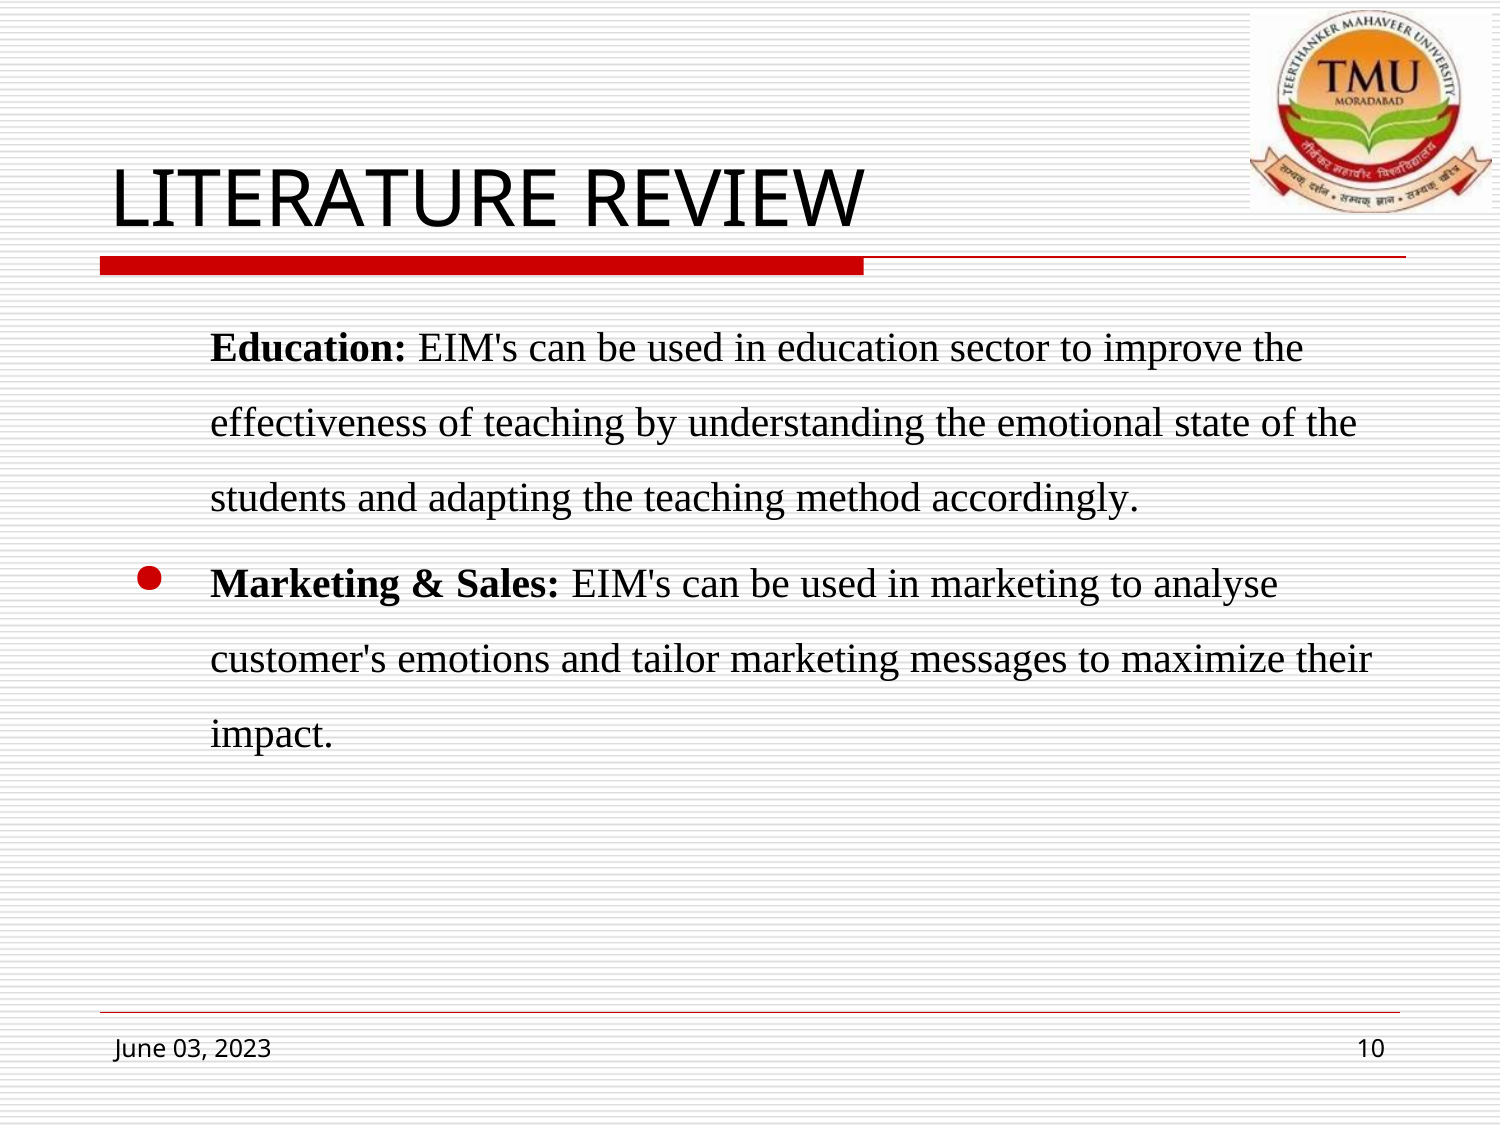

# LITERATURE REVIEW
Education: EIM's can be used in education sector to improve the effectiveness of teaching by understanding the emotional state of the students and adapting the teaching method accordingly.
Marketing & Sales: EIM's can be used in marketing to analyse customer's emotions and tailor marketing messages to maximize their impact.
June 03, 2023